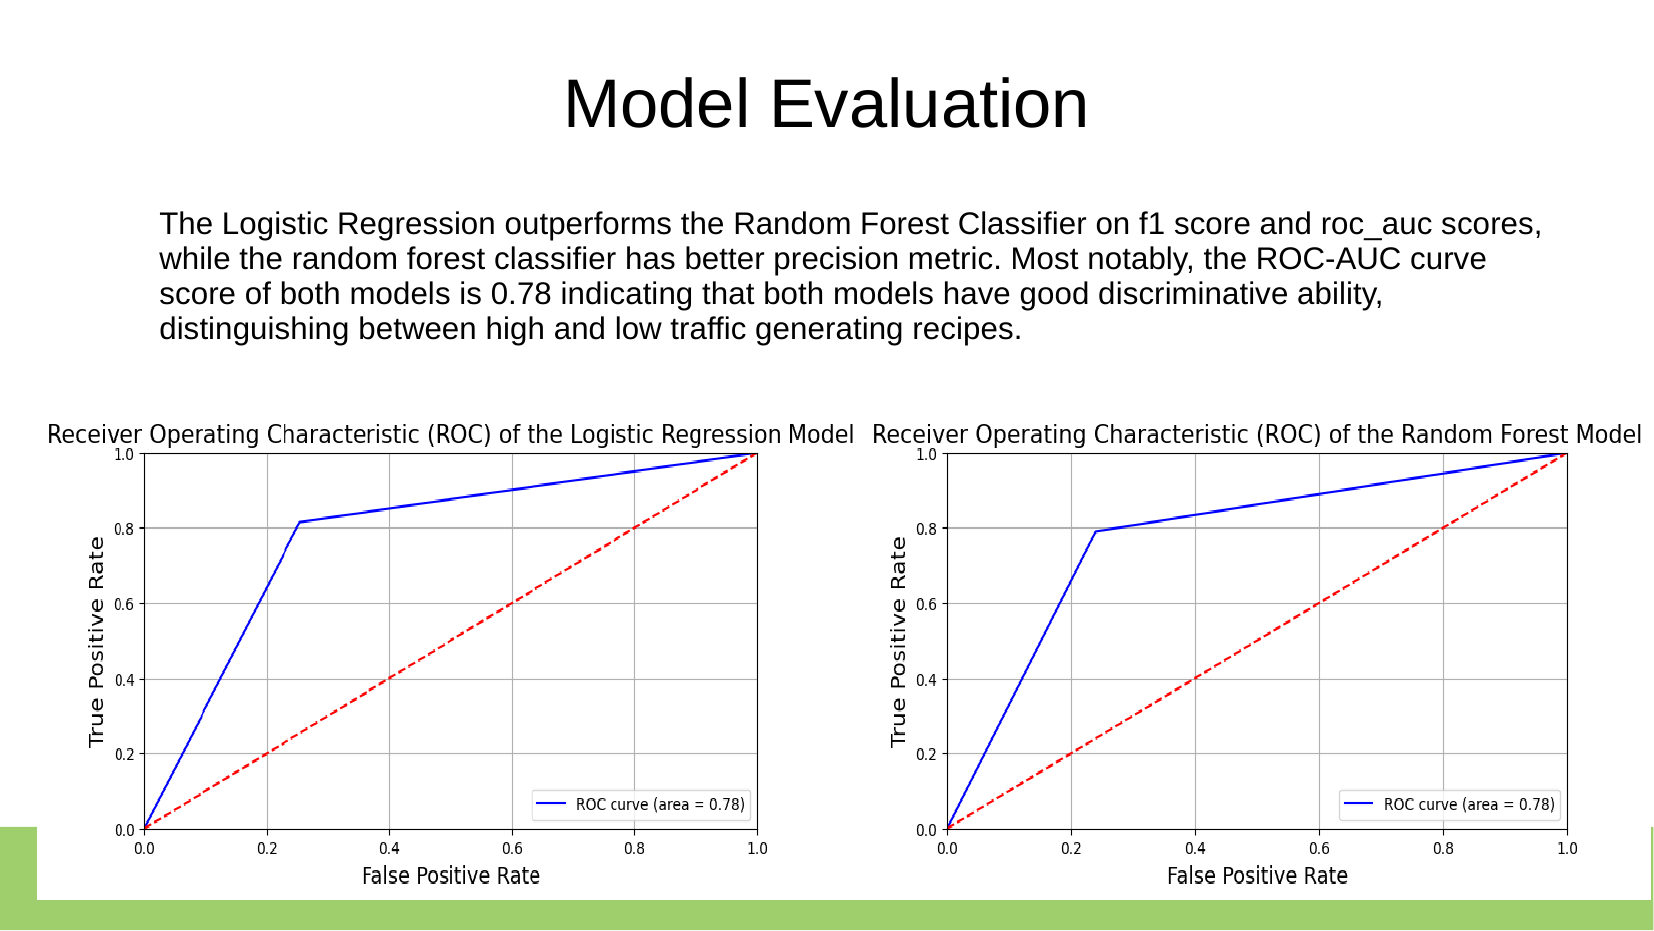

# Model Evaluation
The Logistic Regression outperforms the Random Forest Classifier on f1 score and roc_auc scores, while the random forest classifier has better precision metric. Most notably, the ROC-AUC curve score of both models is 0.78 indicating that both models have good discriminative ability, distinguishing between high and low traffic generating recipes.